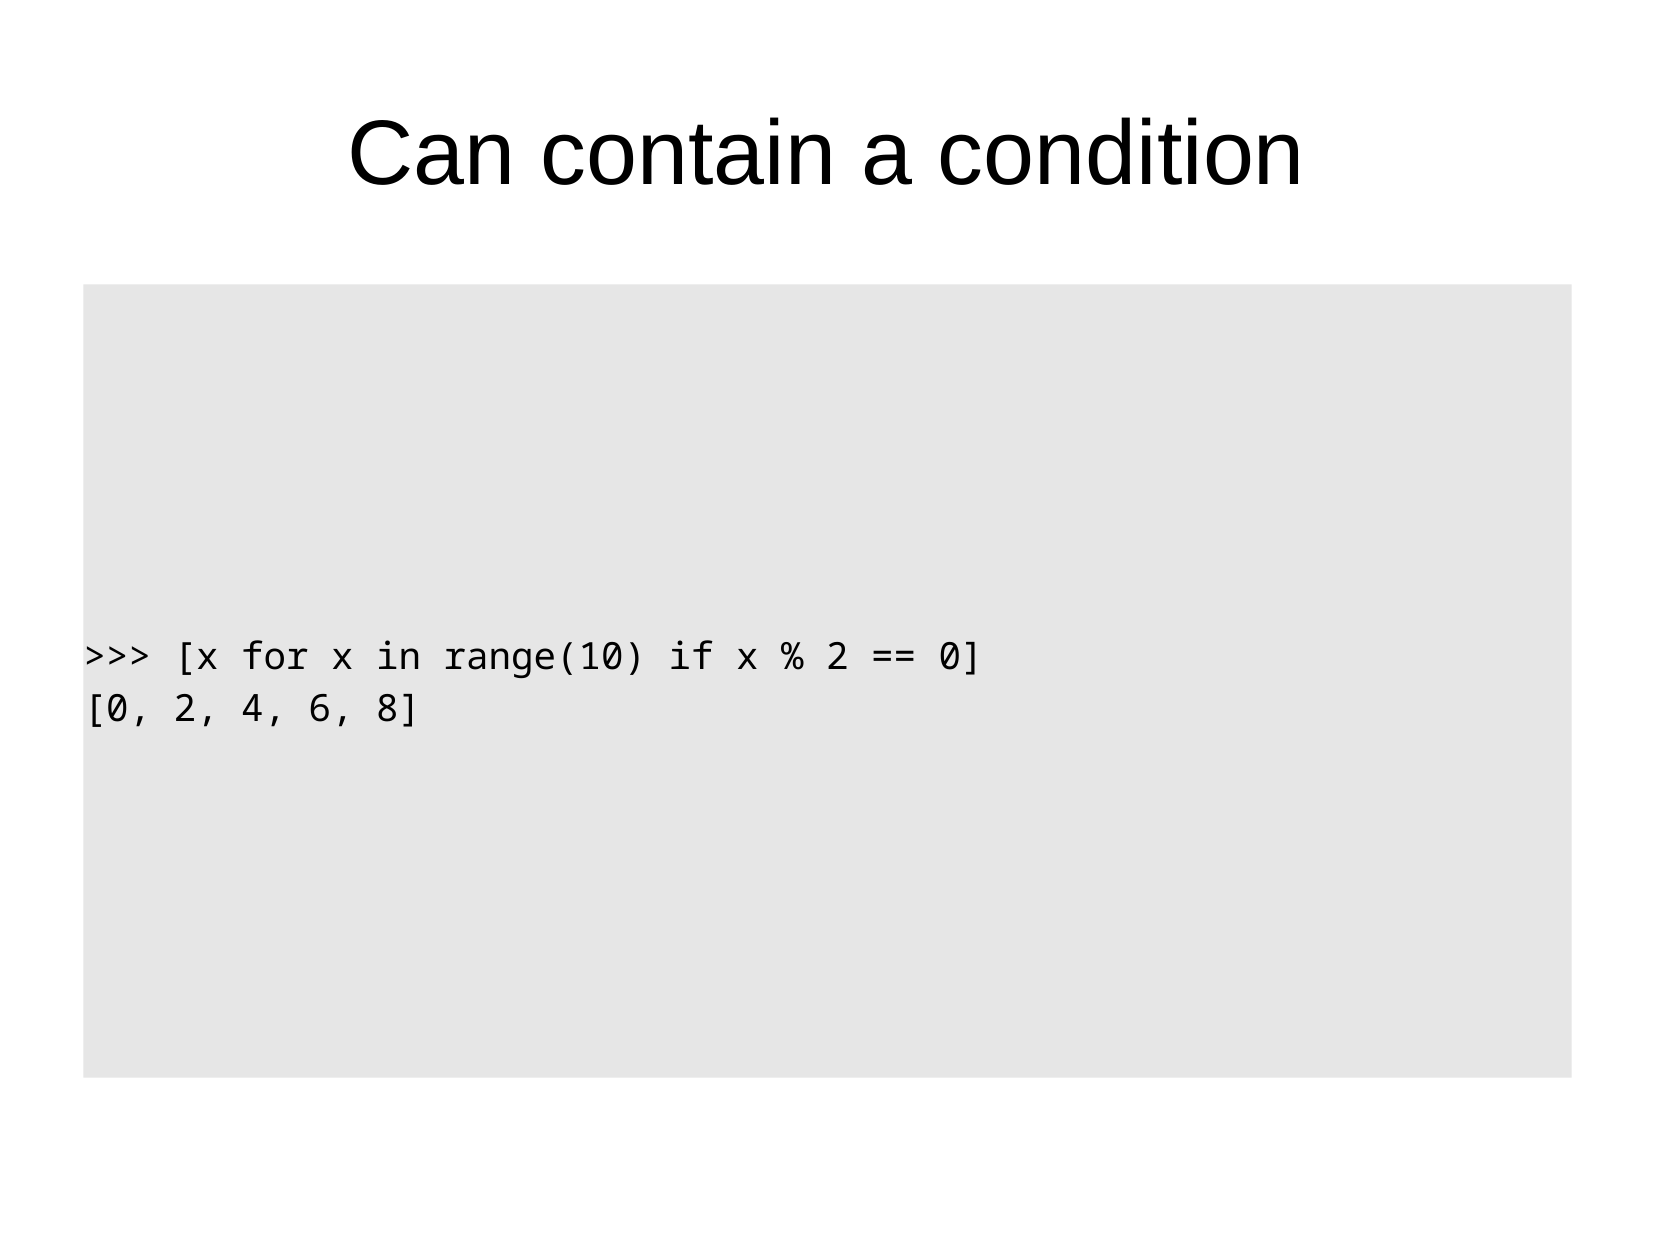

# Can contain a condition
>>> [x for x in range(10) if x % 2 == 0]
[0, 2, 4, 6, 8]